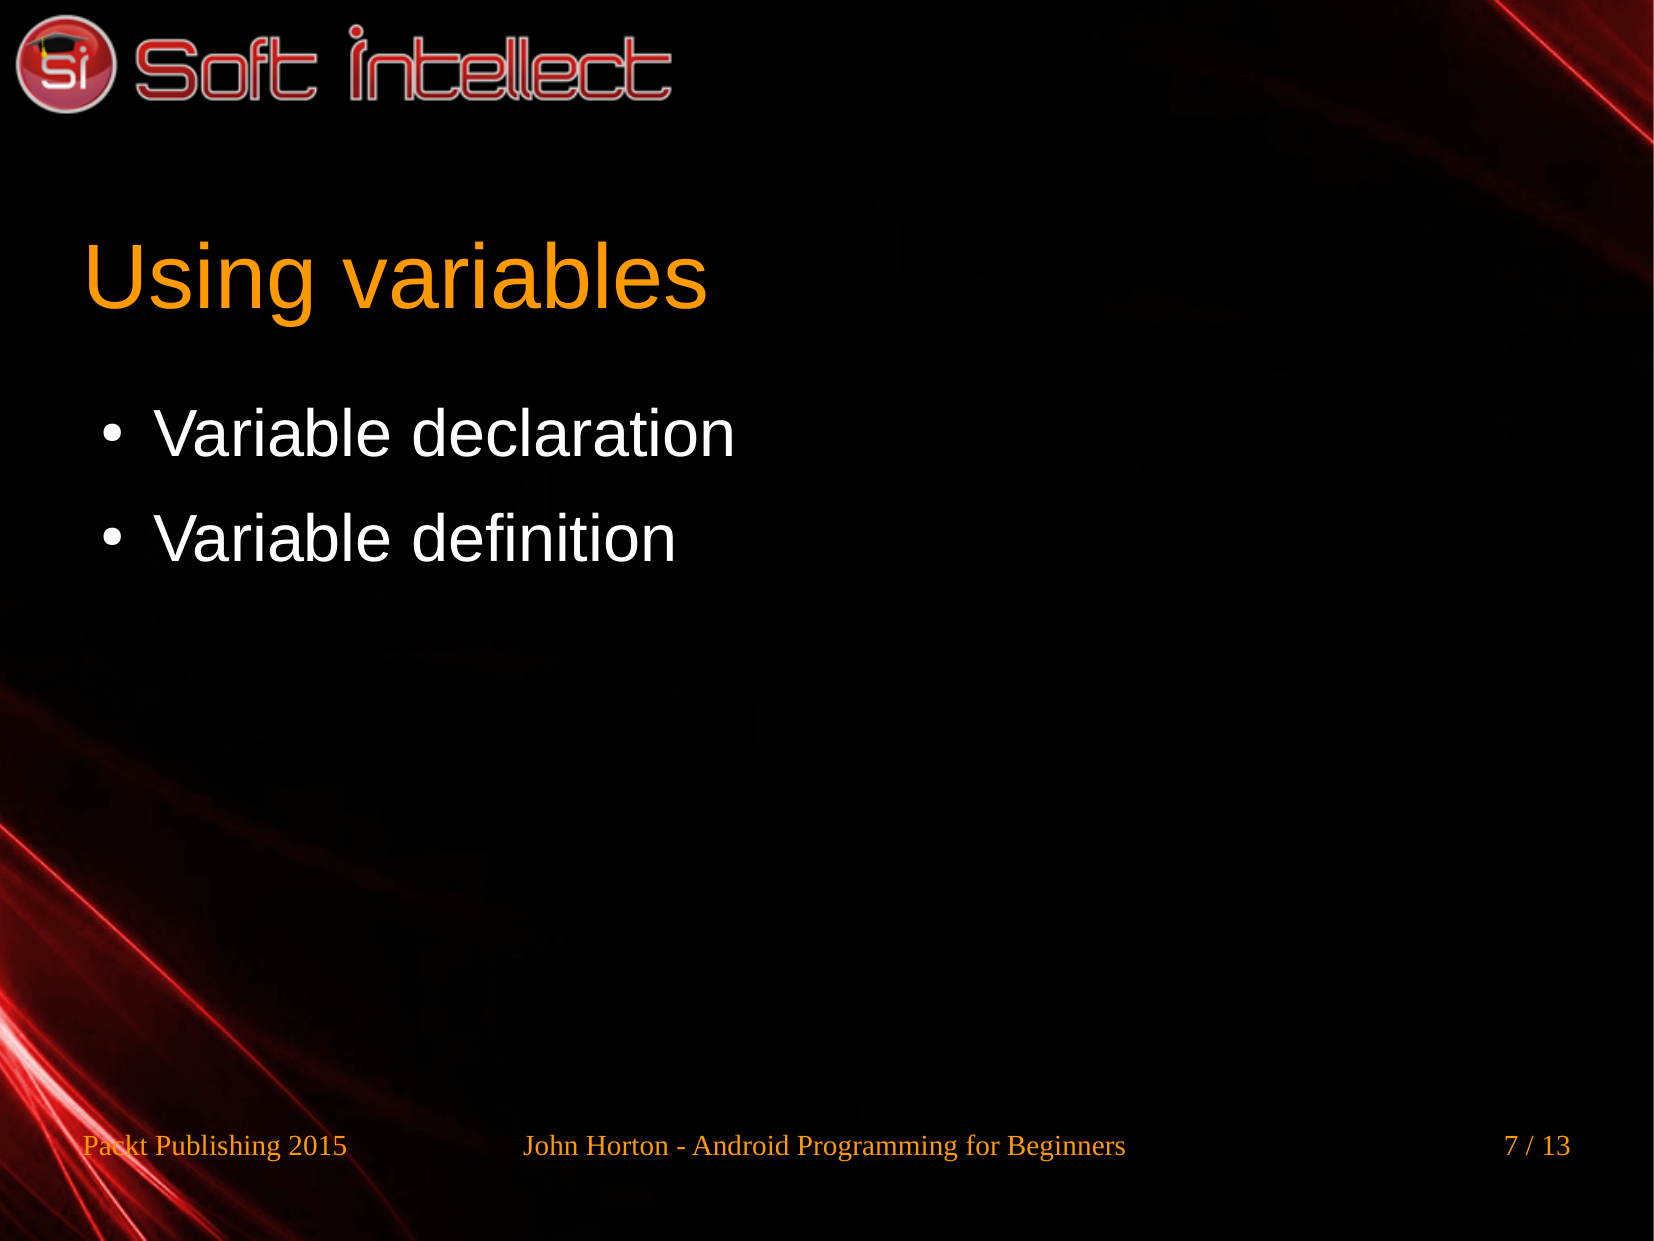

# Using variables
Variable declaration
Variable definition
Packt Publishing 2015
John Horton - Android Programming for Beginners
7